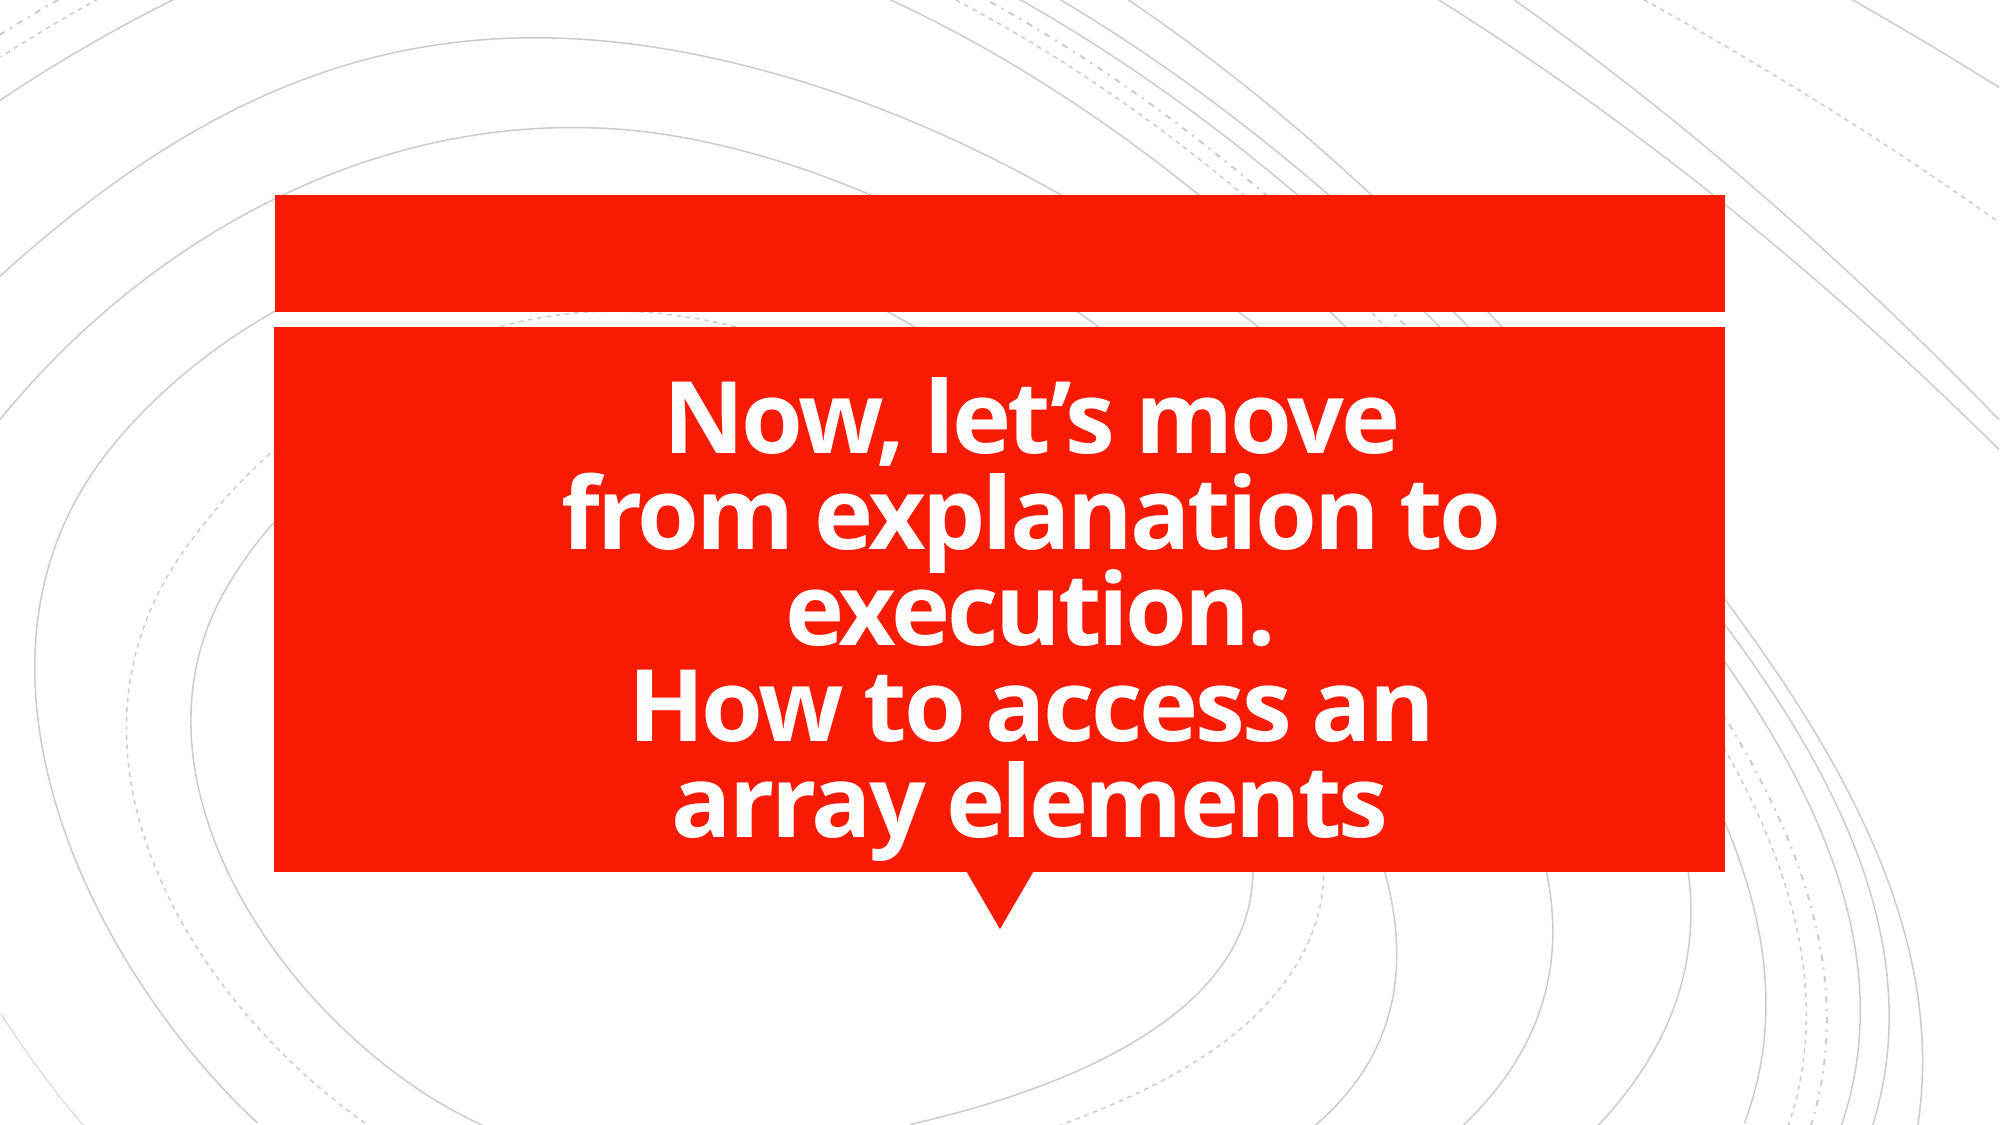

# Now, let’s move from explanation to execution. How to access an array elements